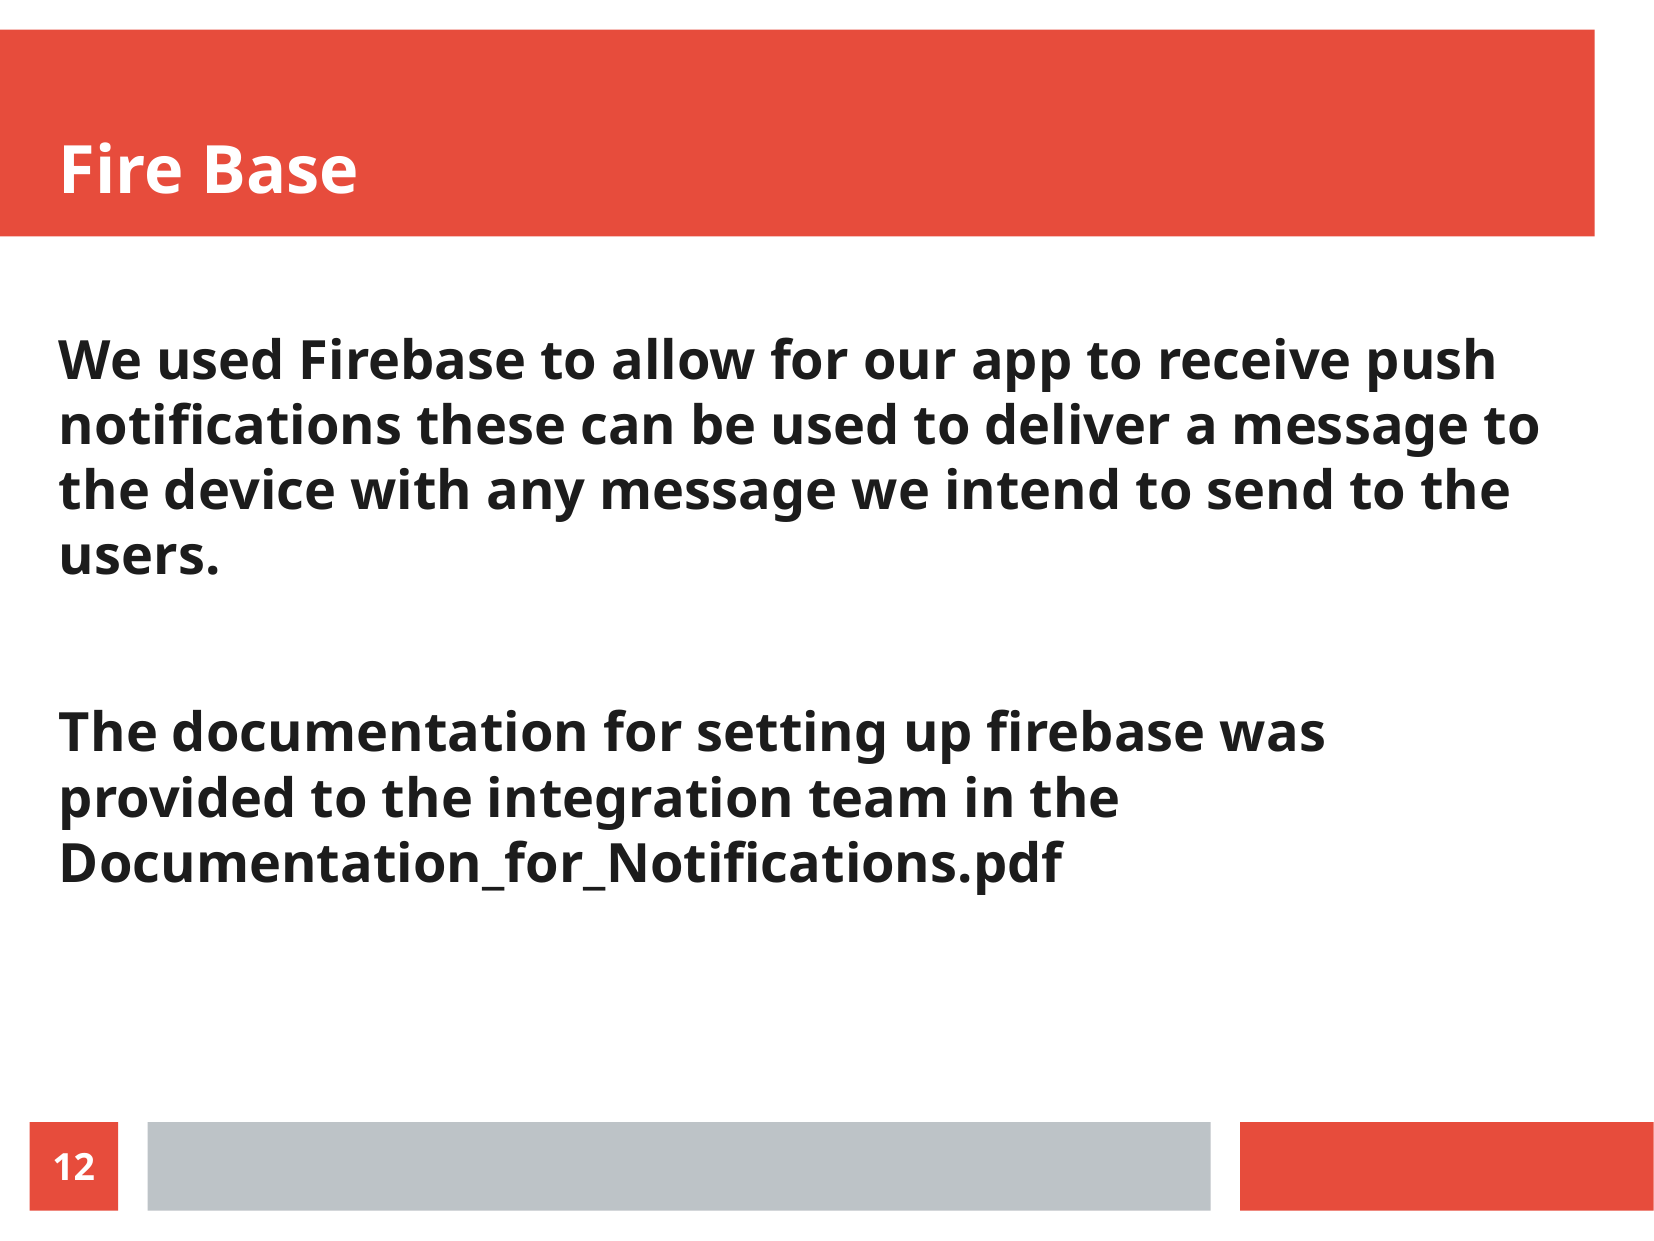

# Fire Base
We used Firebase to allow for our app to receive push notifications these can be used to deliver a message to the device with any message we intend to send to the users.
The documentation for setting up firebase was provided to the integration team in the Documentation_for_Notifications.pdf